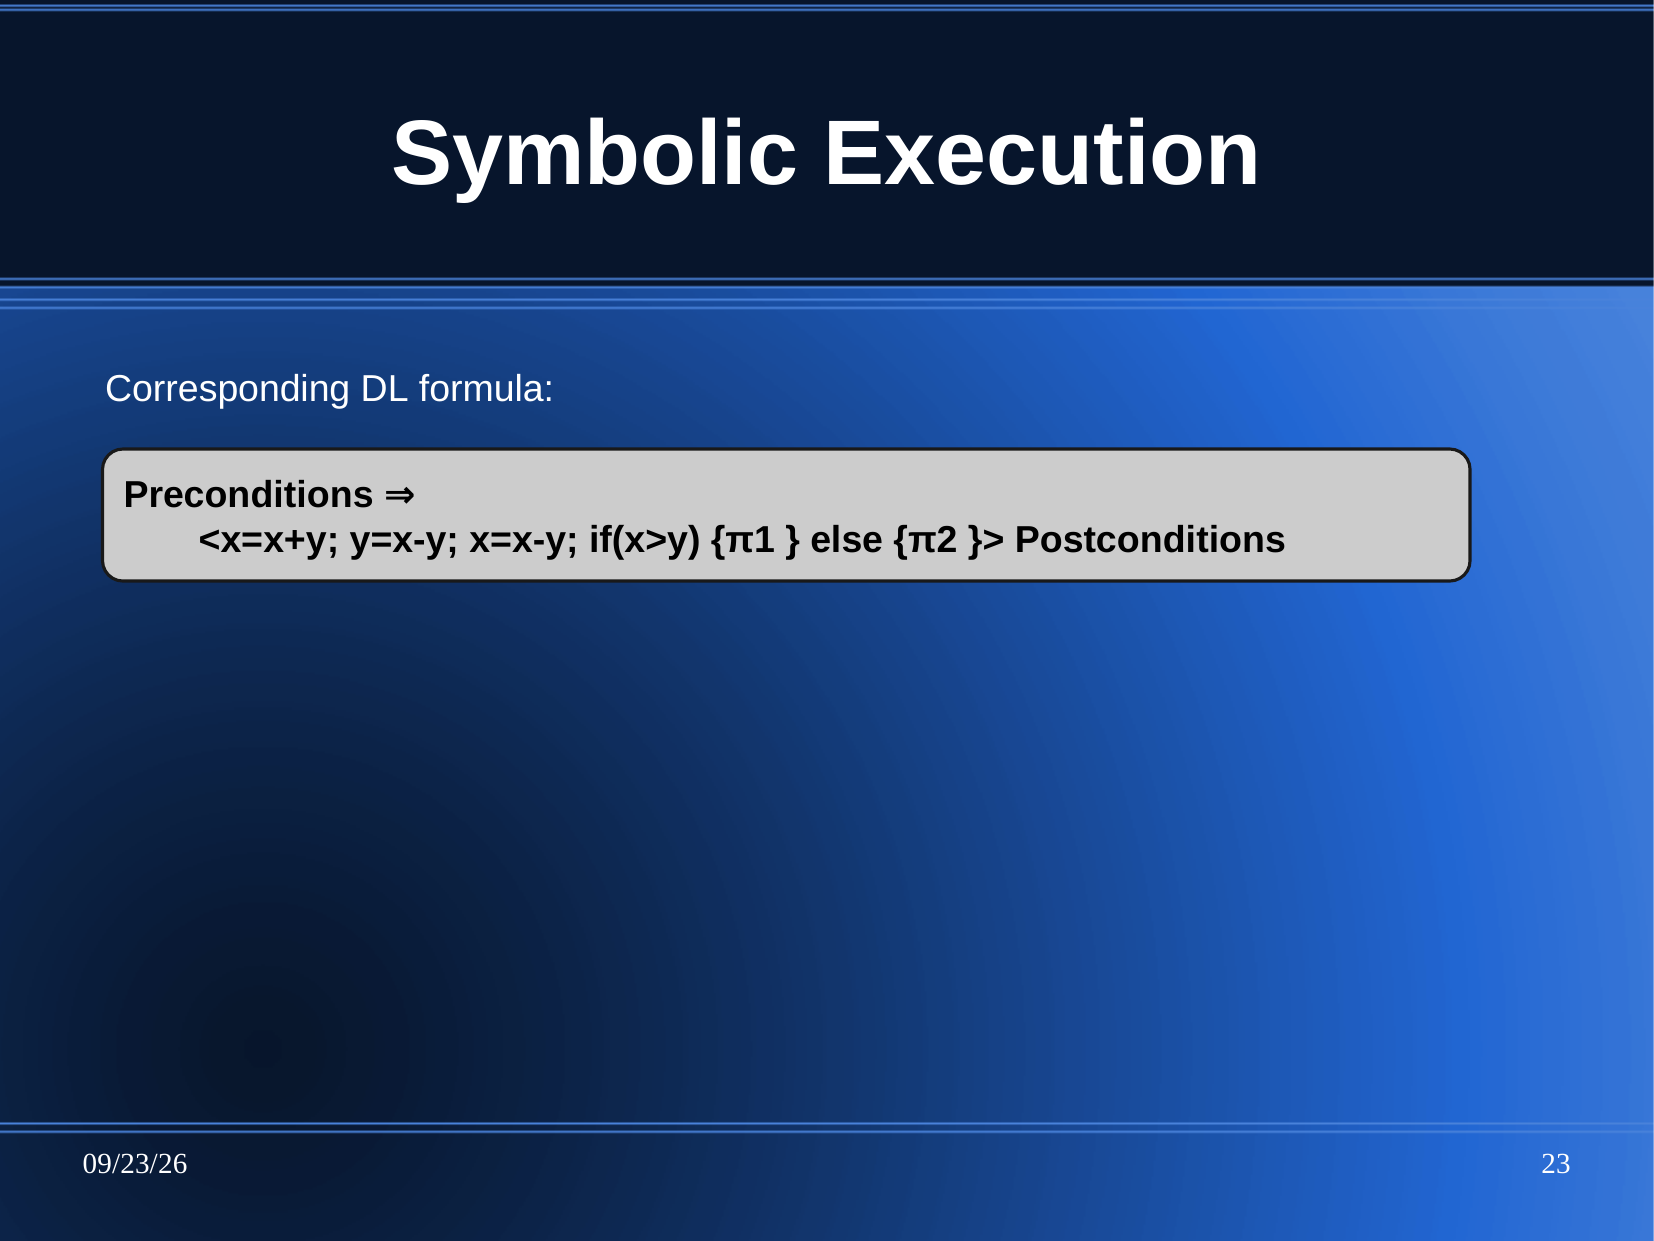

# Symbolic Execution
Corresponding DL formula:
Preconditions ⇒
<x=x+y; y=x-y; x=x-y; if(x>y) {π1 } else {π2 }> Postconditions
23